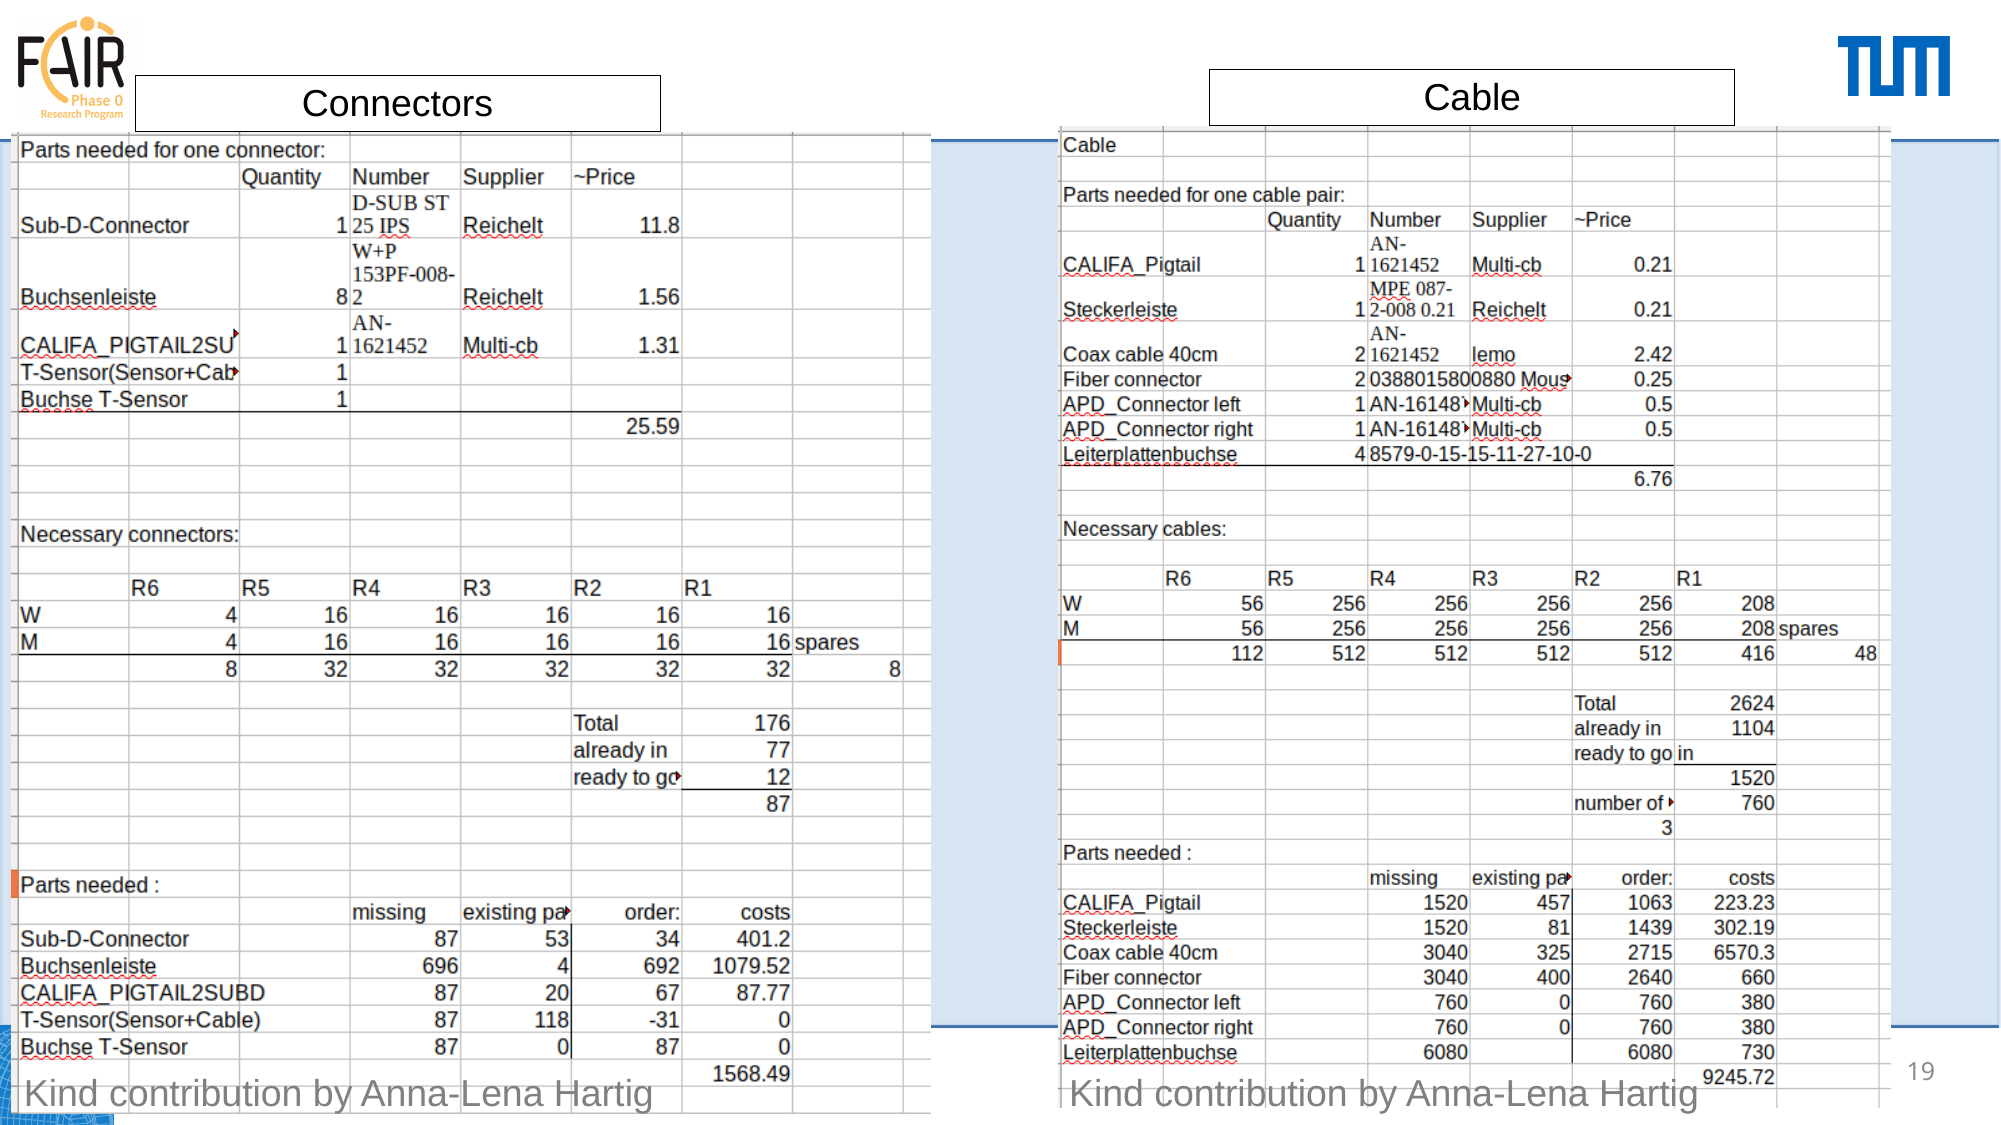

Cable
Connectors
19
Kind contribution by Anna-Lena Hartig
Kind contribution by Anna-Lena Hartig